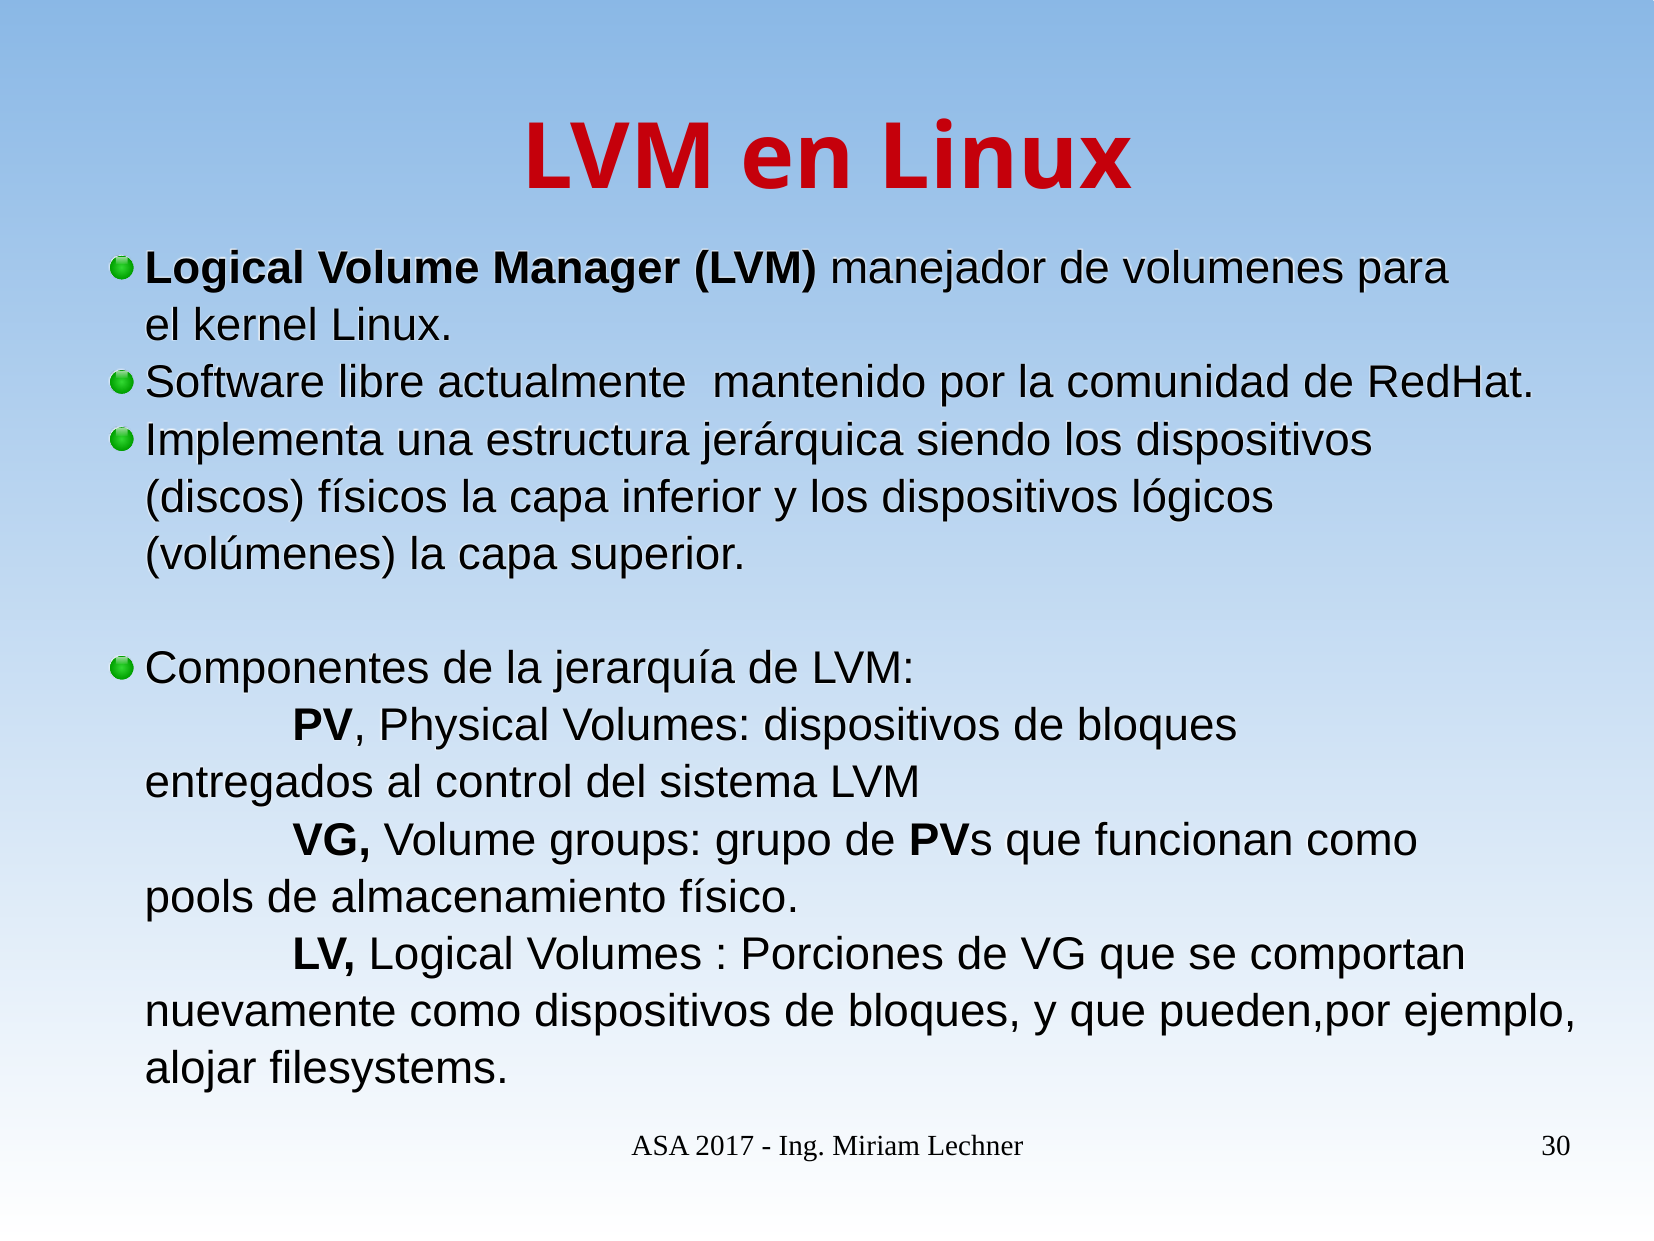

# LVM en Linux
Logical Volume Manager (LVM) manejador de volumenes para
el kernel Linux.
Software libre actualmente mantenido por la comunidad de RedHat.
Implementa una estructura jerárquica siendo los dispositivos
(discos) físicos la capa inferior y los dispositivos lógicos
(volúmenes) la capa superior.
Componentes de la jerarquía de LVM:
		PV, Physical Volumes: dispositivos de bloques
entregados al control del sistema LVM
		VG, Volume groups: grupo de PVs que funcionan como
pools de almacenamiento físico.
		LV, Logical Volumes : Porciones de VG que se comportan
nuevamente como dispositivos de bloques, y que pueden,por ejemplo,
alojar filesystems.
ASA 2017 - Ing. Miriam Lechner
30